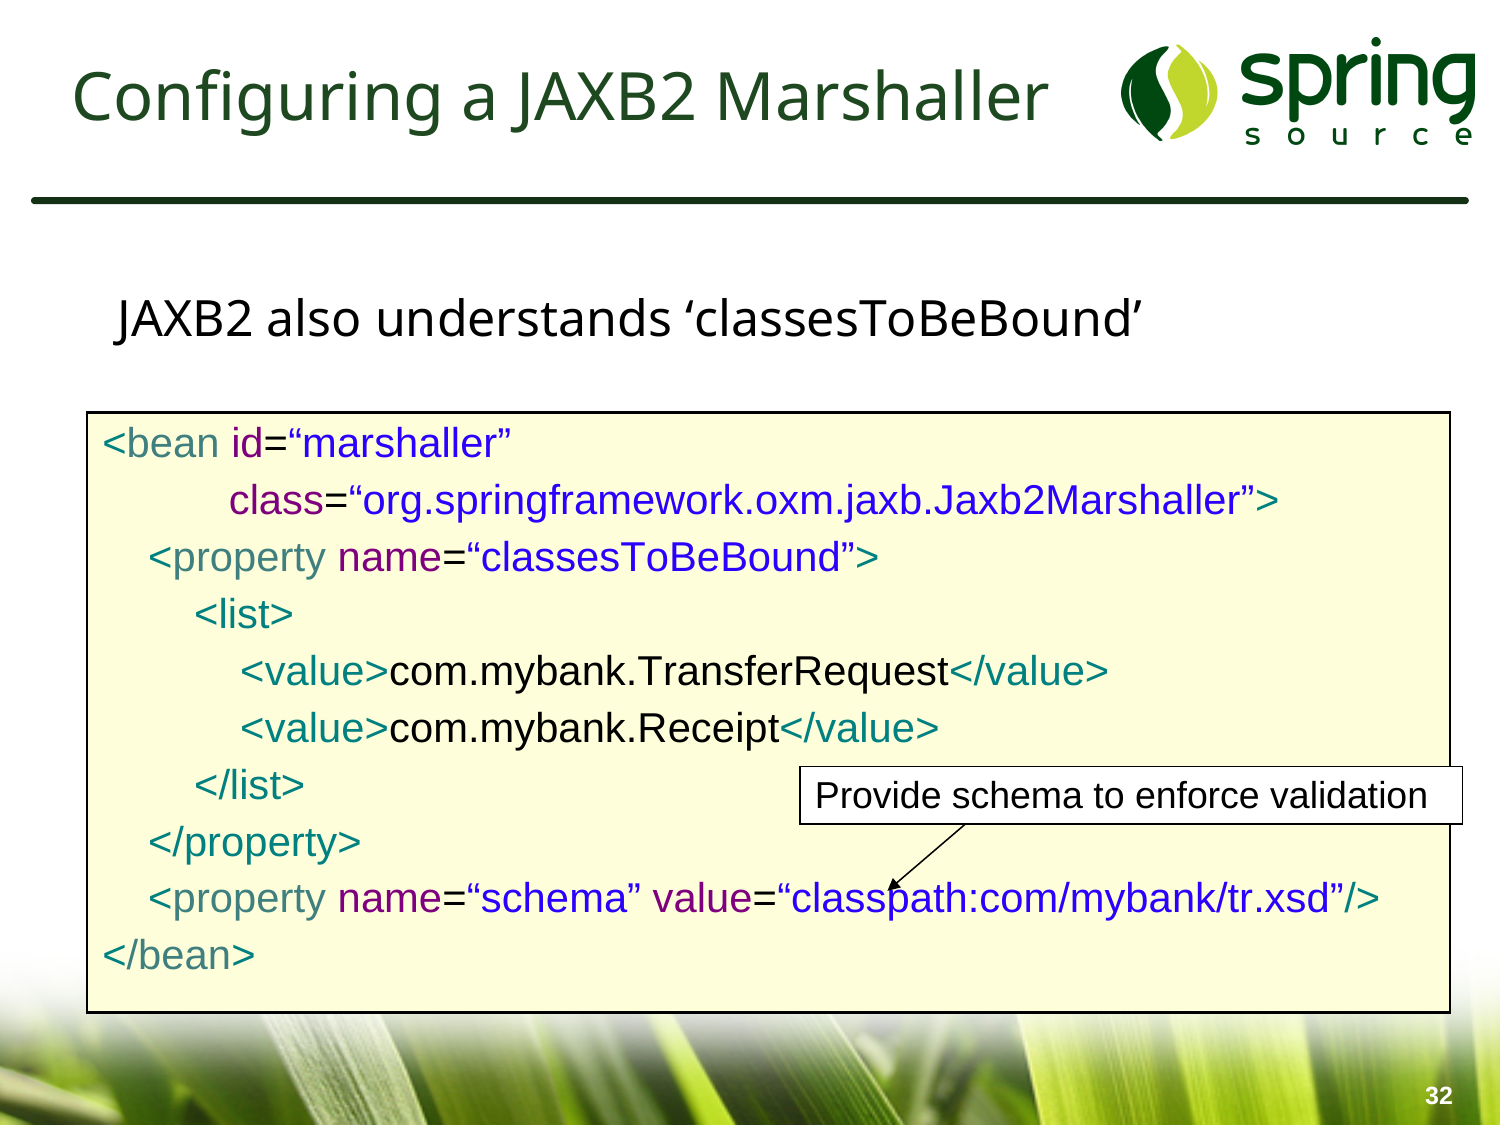

# Configuring a JAXB2 Marshaller
JAXB2 also understands ‘classesToBeBound’
<bean id=“marshaller”
 class=“org.springframework.oxm.jaxb.Jaxb2Marshaller”>
 <property name=“classesToBeBound”>
 <list>
 <value>com.mybank.TransferRequest</value>
 <value>com.mybank.Receipt</value>
 </list>
 </property>
 <property name=“schema” value=“classpath:com/mybank/tr.xsd”/>
</bean>
Provide schema to enforce validation